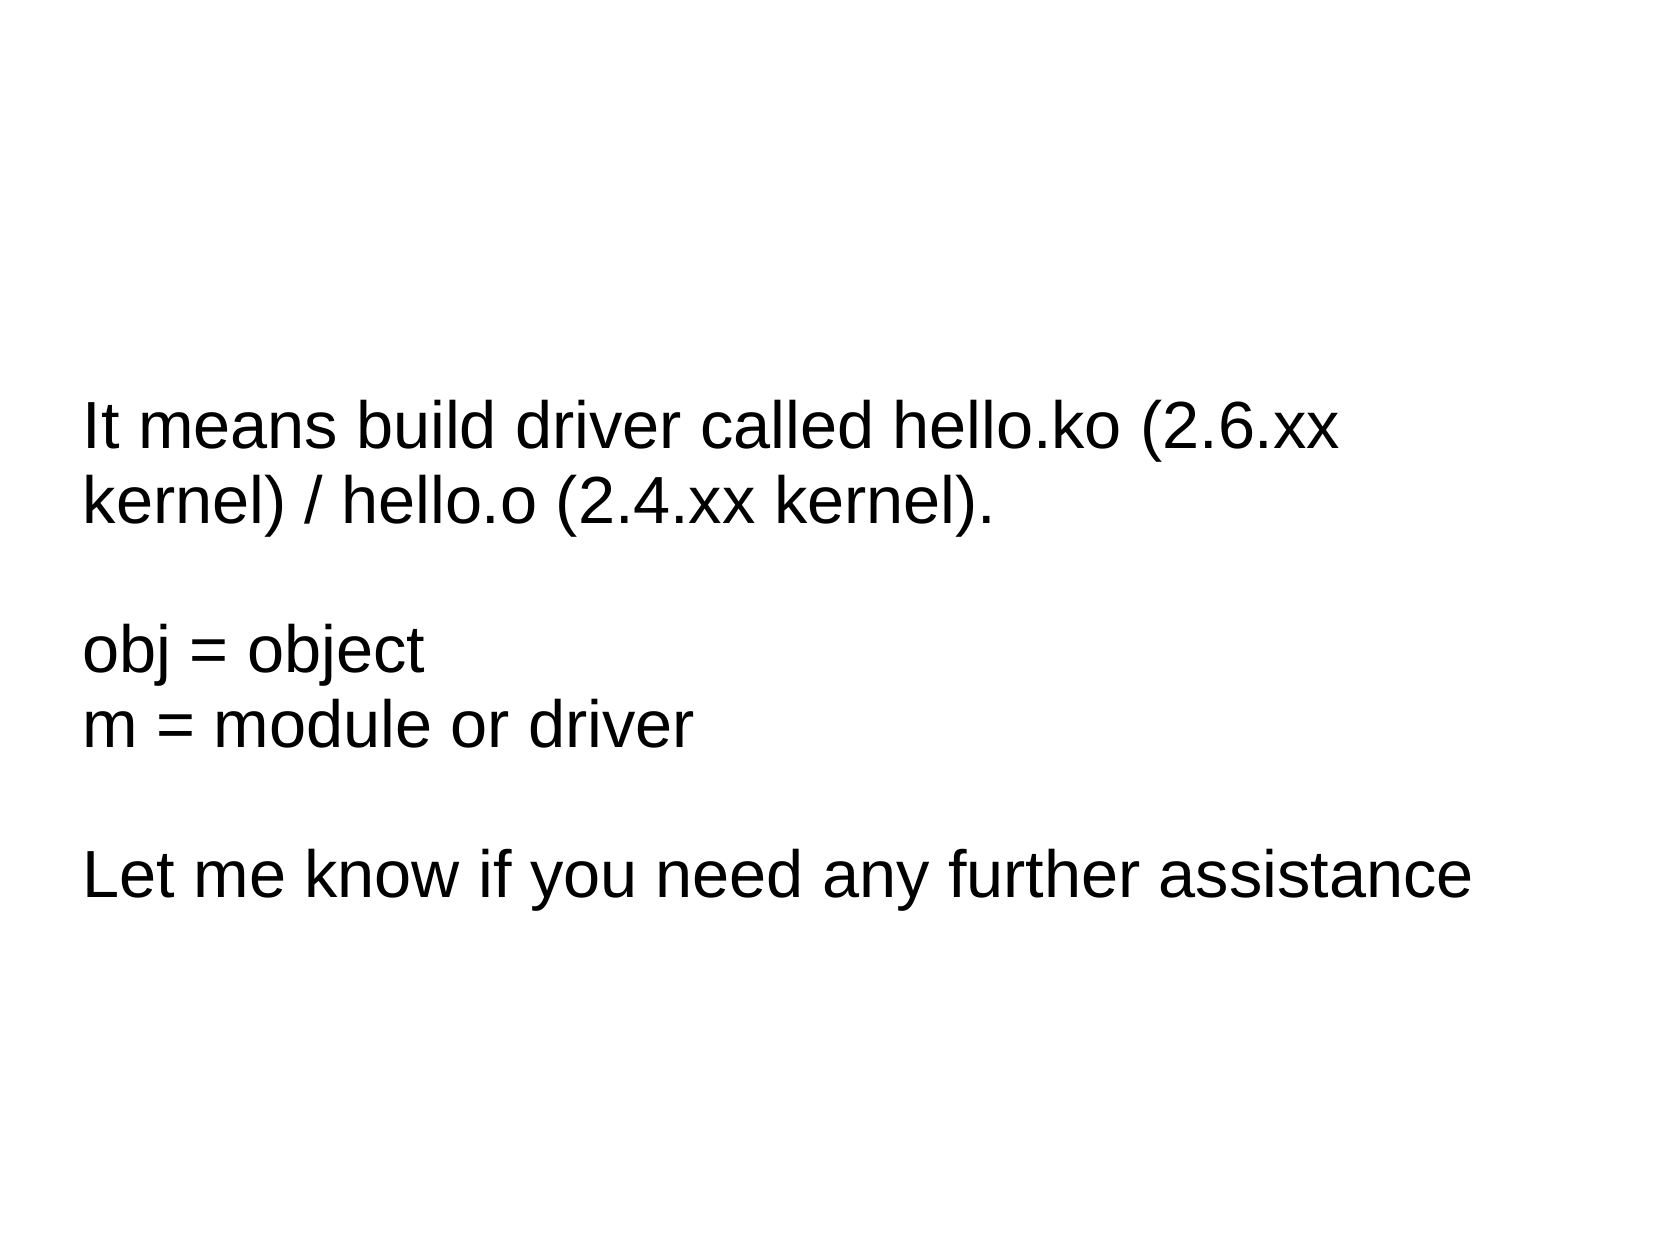

#
It means build driver called hello.ko (2.6.xx kernel) / hello.o (2.4.xx kernel).
obj = object
m = module or driver
Let me know if you need any further assistance